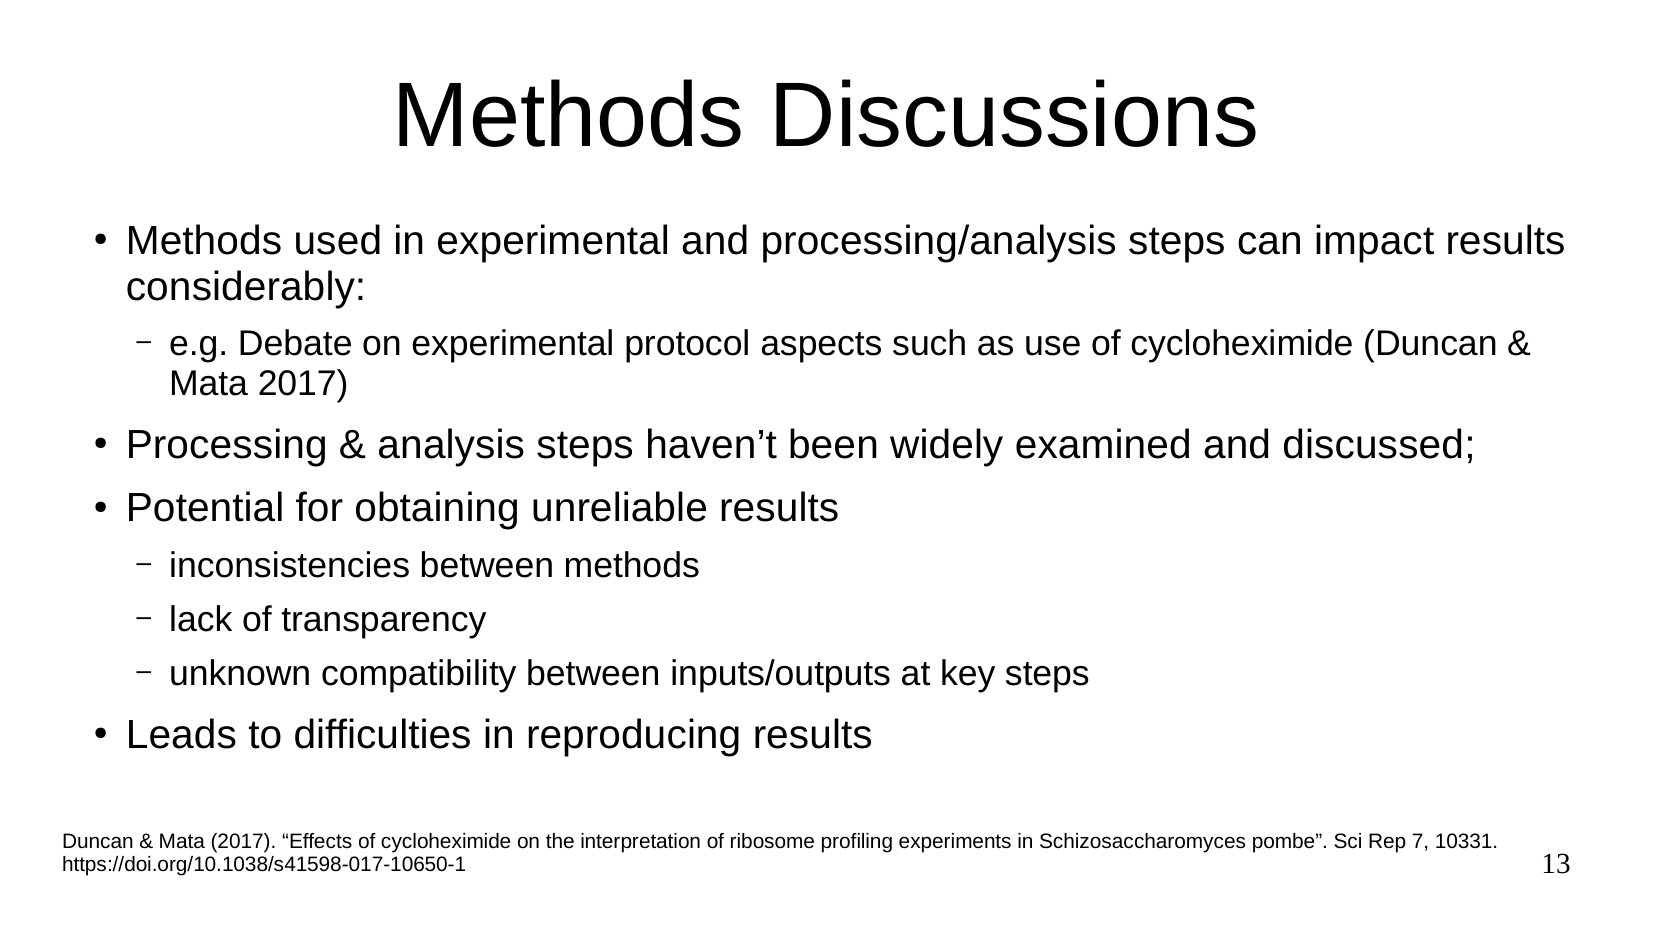

# Methods Discussions
Methods used in experimental and processing/analysis steps can impact results considerably:
e.g. Debate on experimental protocol aspects such as use of cycloheximide (Duncan & Mata 2017)
Processing & analysis steps haven’t been widely examined and discussed;
Potential for obtaining unreliable results
inconsistencies between methods
lack of transparency
unknown compatibility between inputs/outputs at key steps
Leads to difficulties in reproducing results
Duncan & Mata (2017). “Effects of cycloheximide on the interpretation of ribosome profiling experiments in Schizosaccharomyces pombe”. Sci Rep 7, 10331. https://doi.org/10.1038/s41598-017-10650-1
13